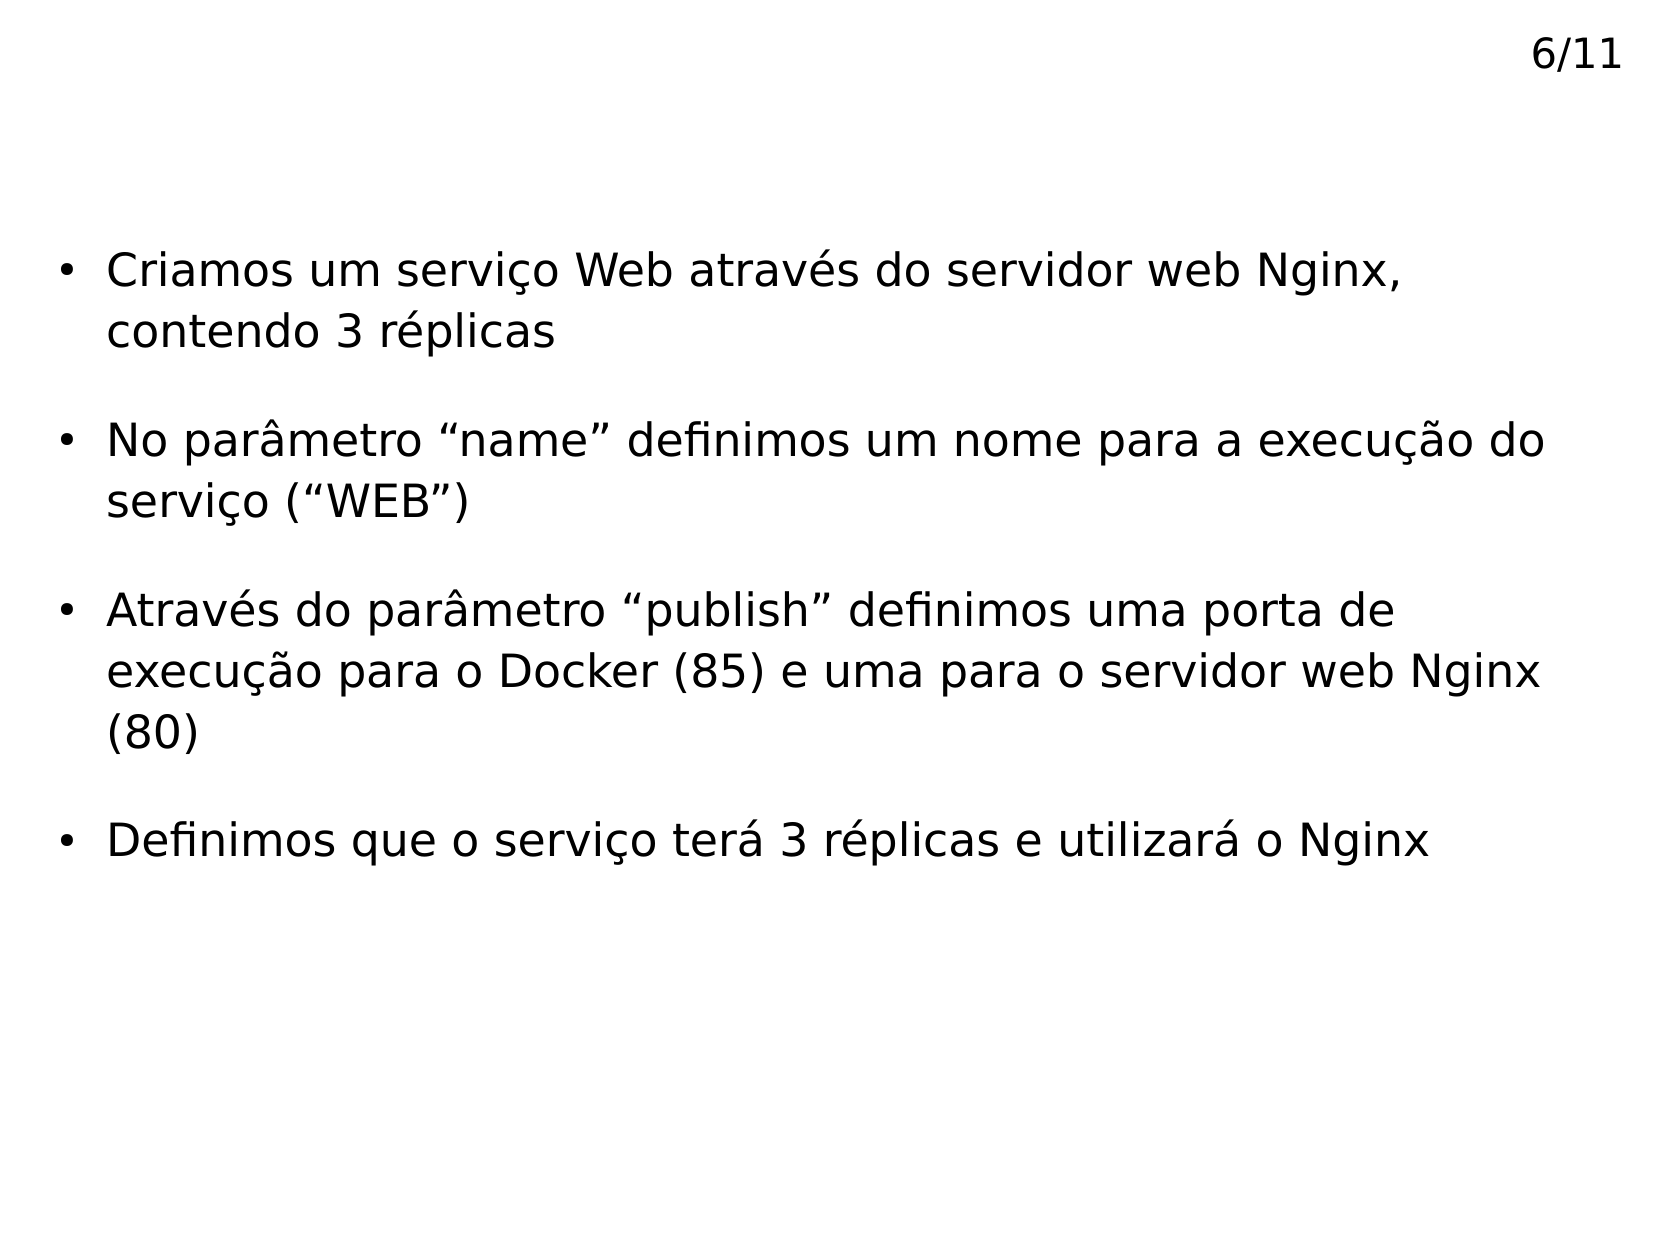

#
6
Criamos um serviço Web através do servidor web Nginx, contendo 3 réplicas
No parâmetro “name” definimos um nome para a execução do serviço (“WEB”)
Através do parâmetro “publish” definimos uma porta de execução para o Docker (85) e uma para o servidor web Nginx (80)
Definimos que o serviço terá 3 réplicas e utilizará o Nginx